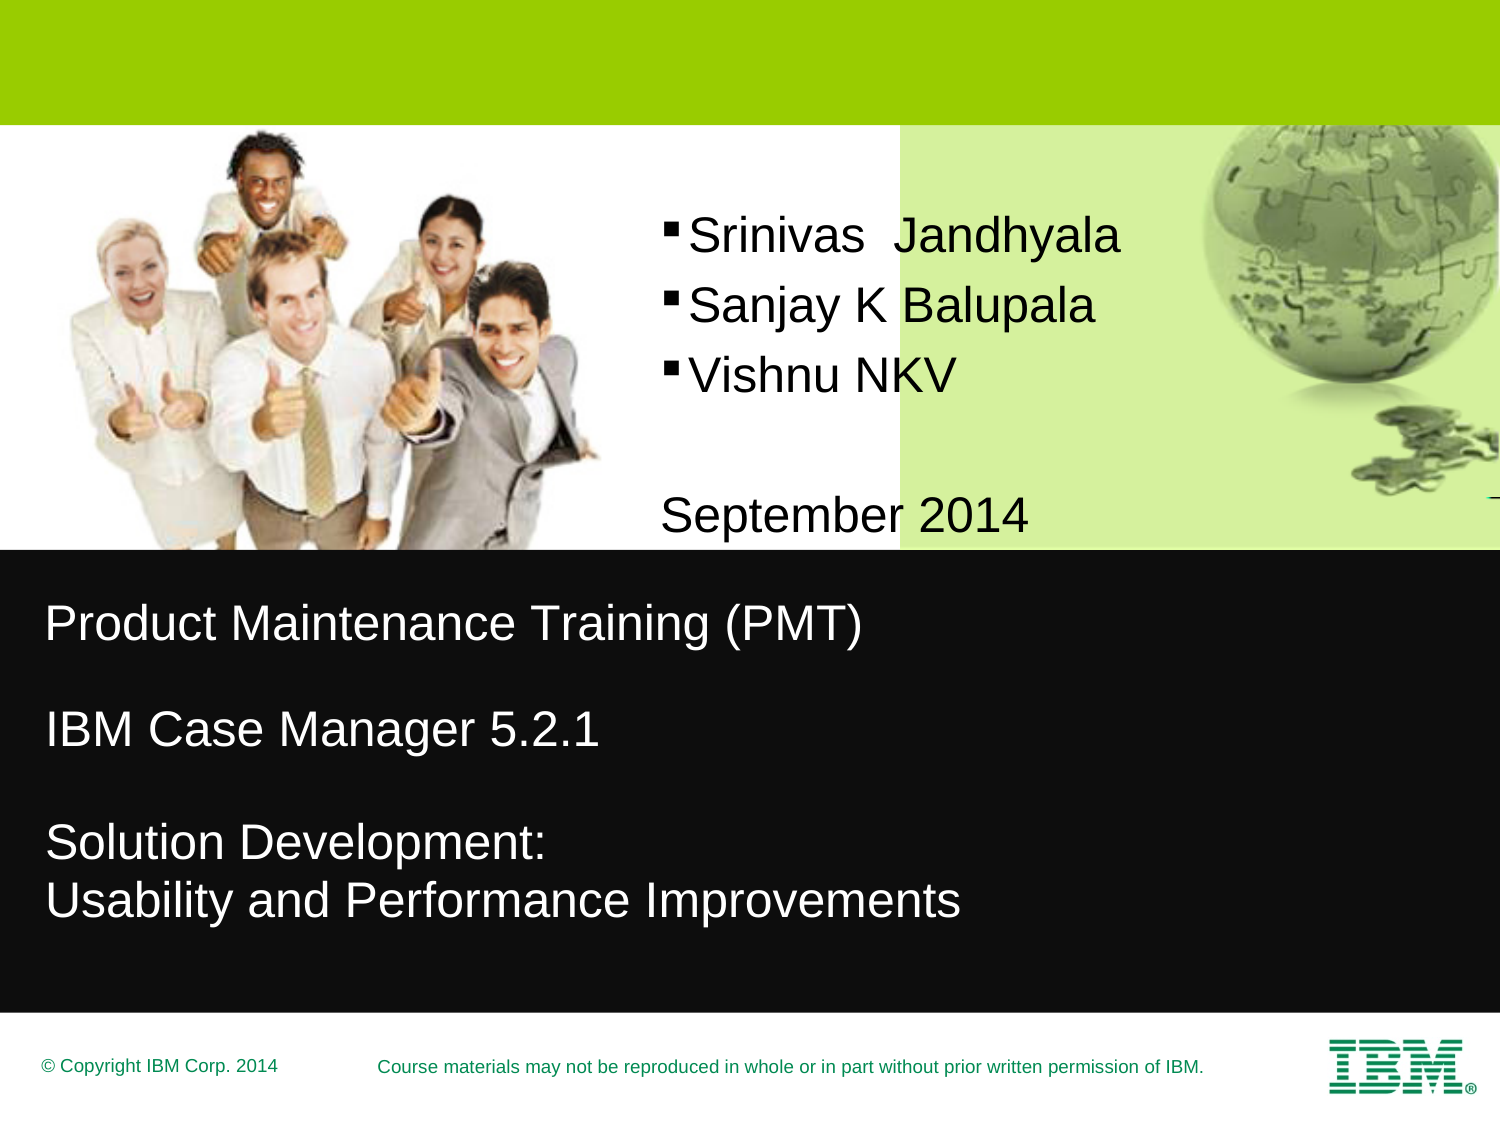

Srinivas Jandhyala
Sanjay K Balupala
Vishnu NKV
September 2014
Product Maintenance Training (PMT)
IBM Case Manager 5.2.1
Solution Development:
Usability and Performance Improvements